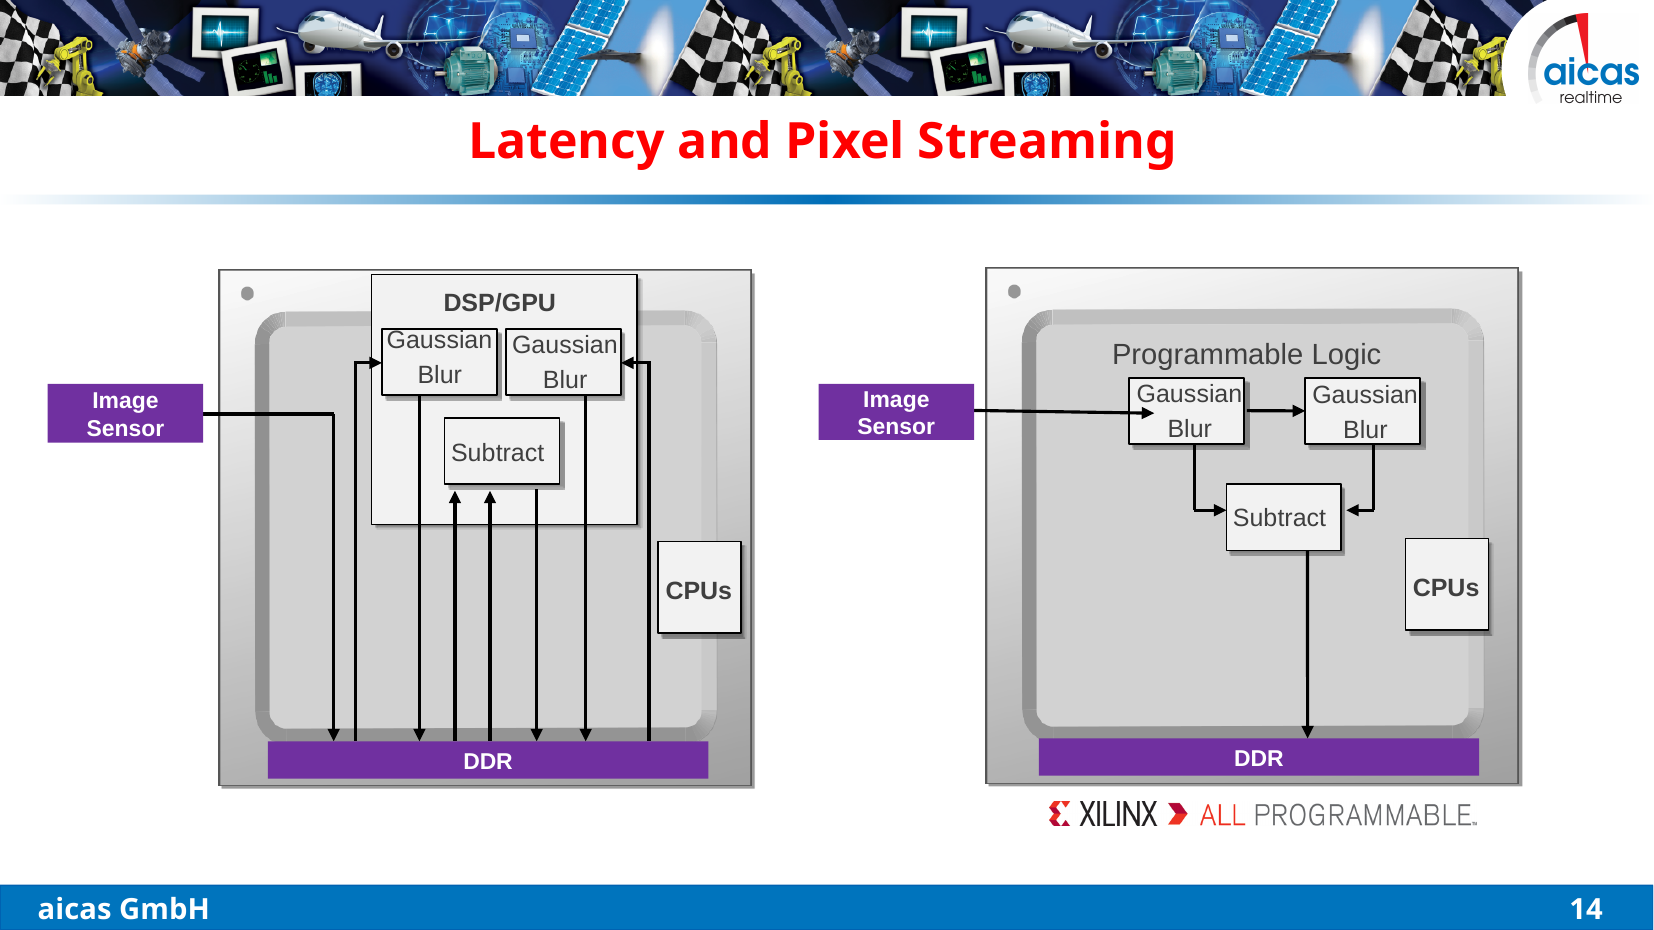

# Latency and Pixel Streaming
DSP/GPU
Gaussian
Blur
Gaussian
Blur
Programmable Logic
Gaussian
Blur
Gaussian
Blur
Image Sensor
Image Sensor
Subtract
Subtract
CPUs
CPUs
DDR
DDR